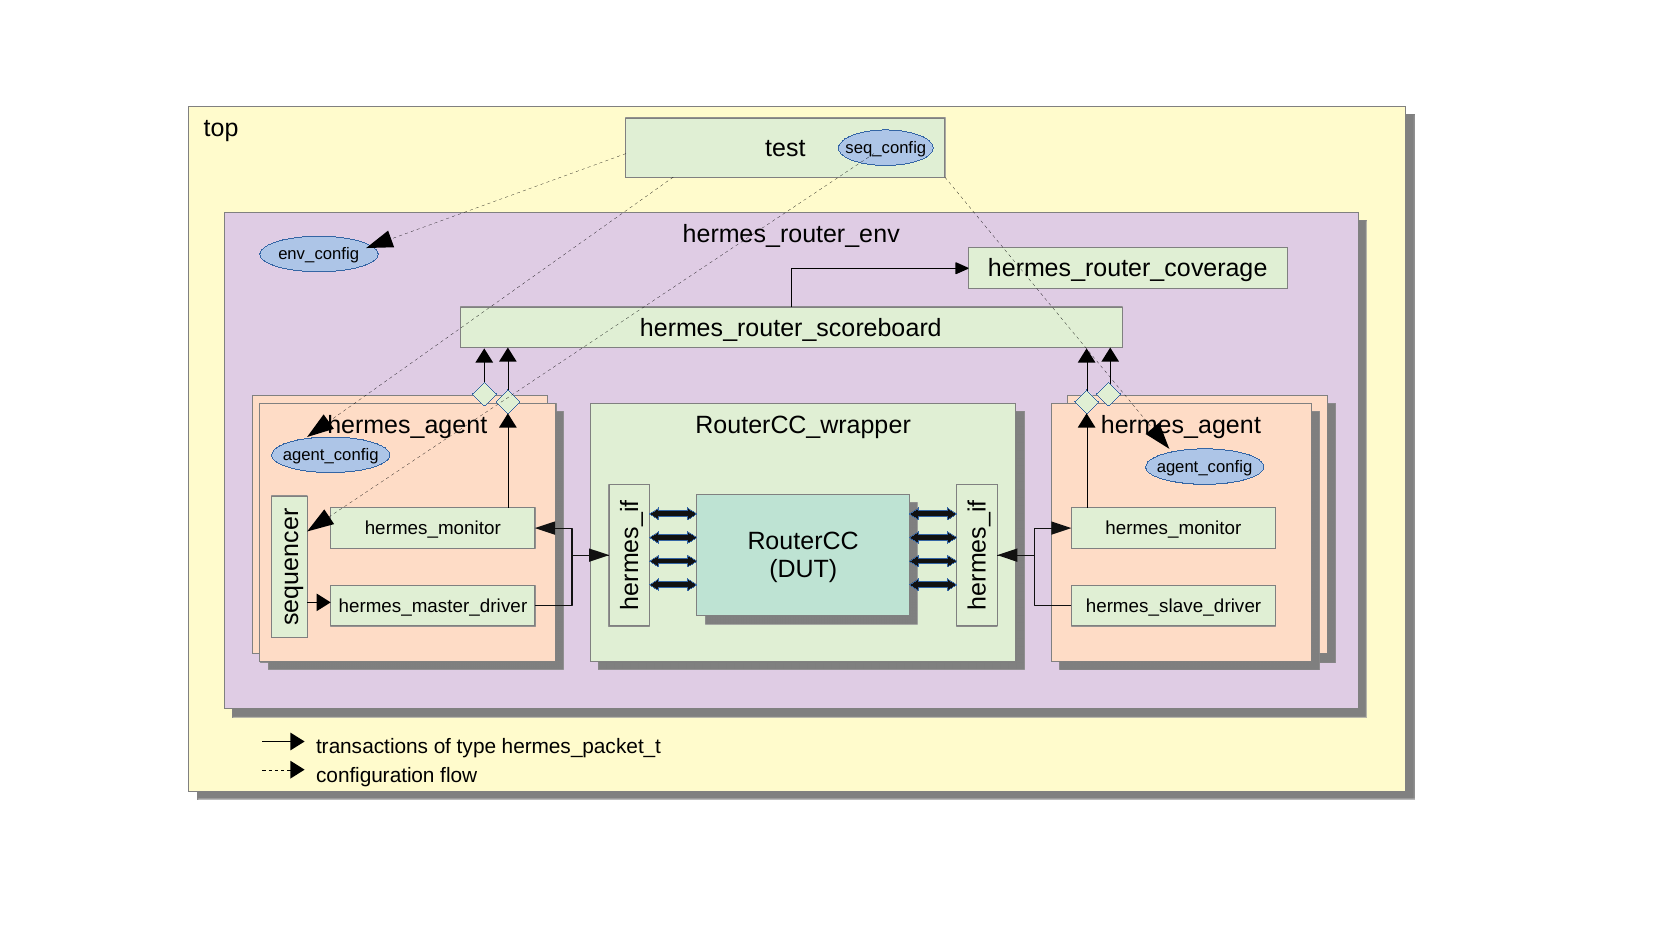

top
test
seq_config
hermes_router_env
env_config
hermes_router_coverage
hermes_router_scoreboard
hermes_agent
RouterCC_wrapper
hermes_agent
agent_config
agent_config
RouterCC
(DUT)
hermes_monitor
hermes_monitor
hermes_if
hermes_if
sequencer
hermes_master_driver
hermes_slave_driver
transactions of type hermes_packet_t
configuration flow